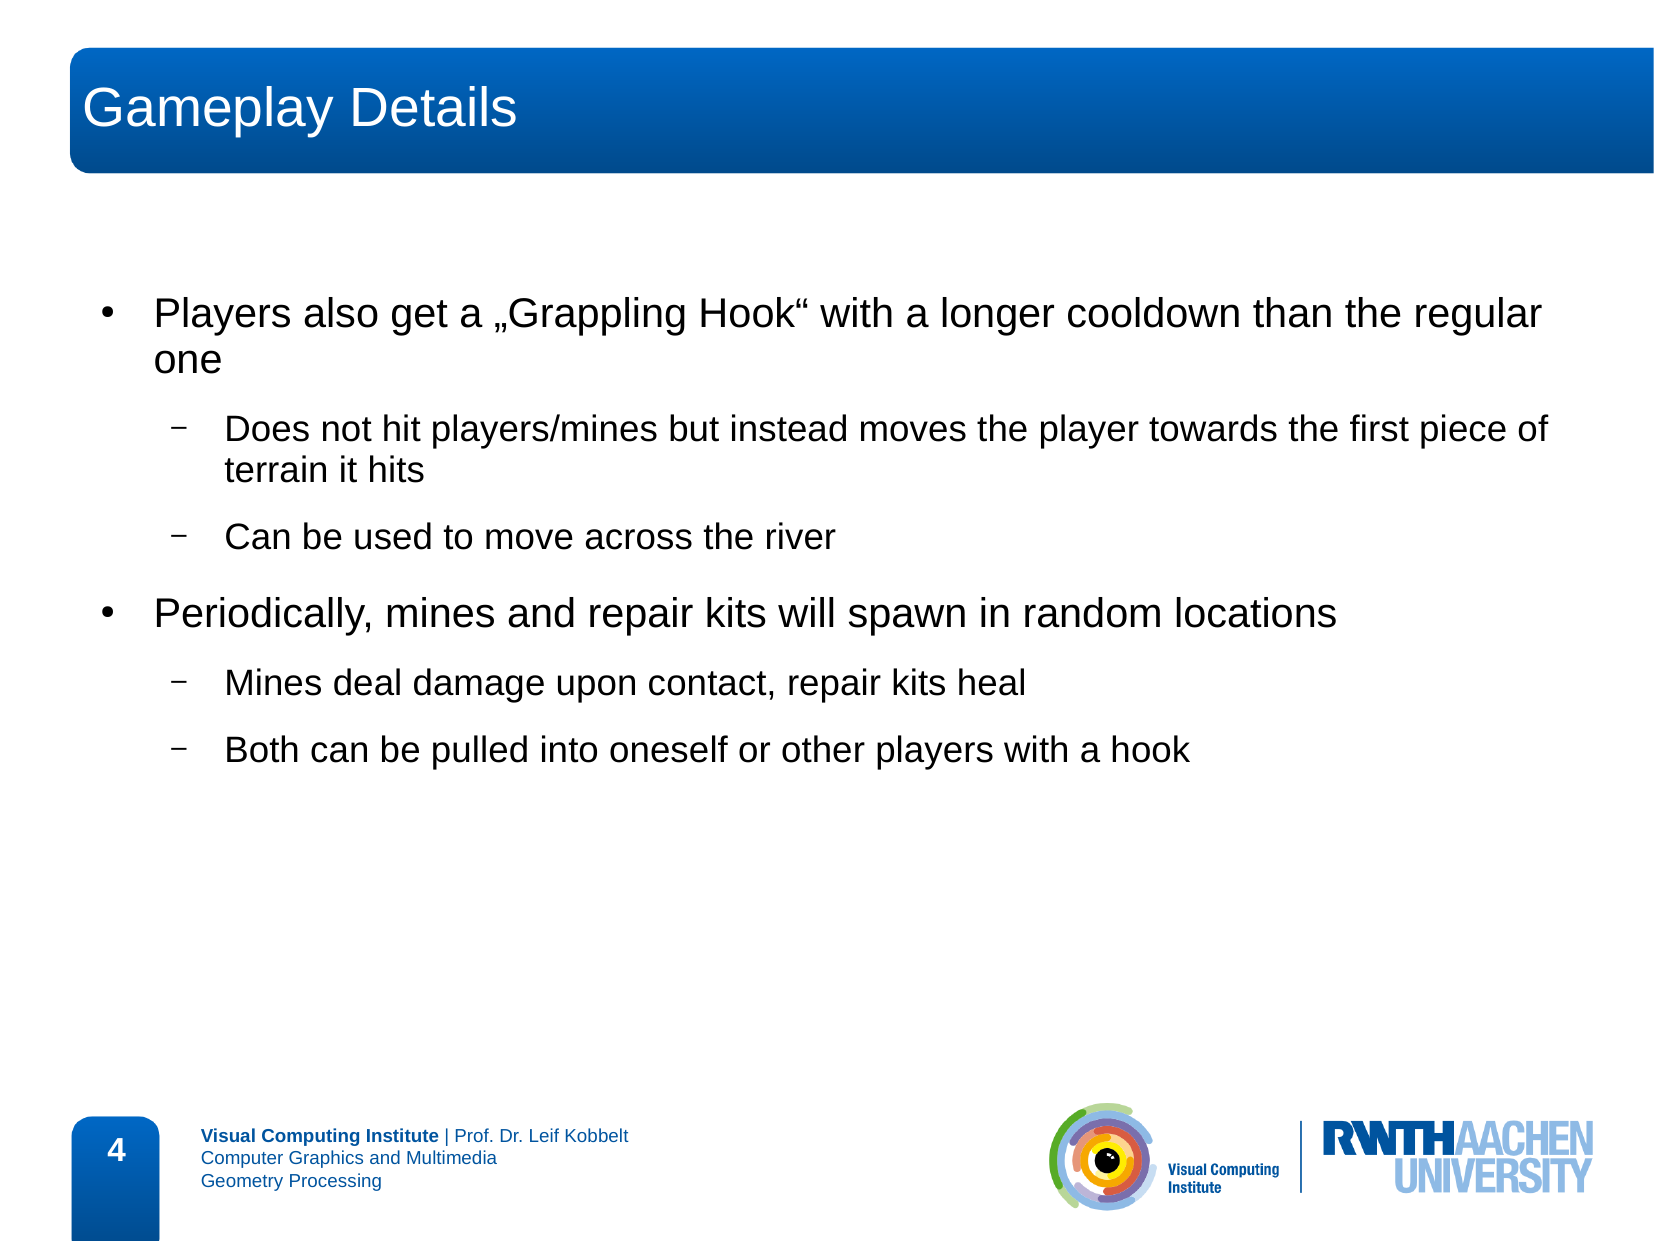

# Gameplay Details
Players also get a „Grappling Hook“ with a longer cooldown than the regular one
Does not hit players/mines but instead moves the player towards the first piece of terrain it hits
Can be used to move across the river
Periodically, mines and repair kits will spawn in random locations
Mines deal damage upon contact, repair kits heal
Both can be pulled into oneself or other players with a hook